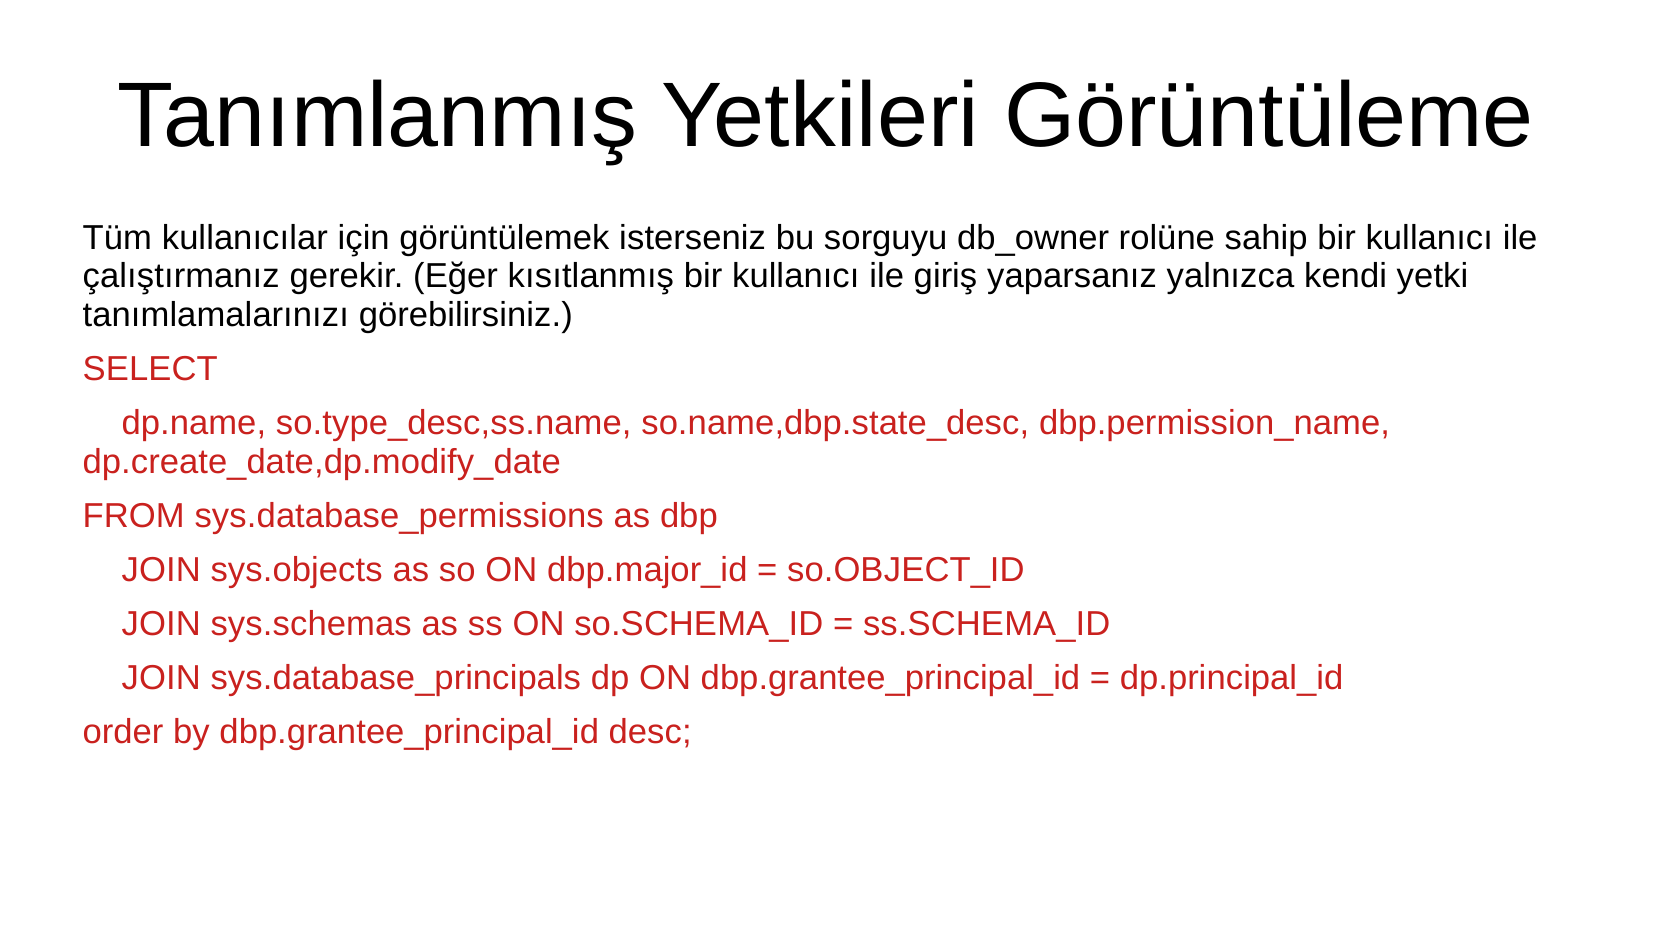

# Tanımlanmış Yetkileri Görüntüleme
Tüm kullanıcılar için görüntülemek isterseniz bu sorguyu db_owner rolüne sahip bir kullanıcı ile çalıştırmanız gerekir. (Eğer kısıtlanmış bir kullanıcı ile giriş yaparsanız yalnızca kendi yetki tanımlamalarınızı görebilirsiniz.)
SELECT
 dp.name, so.type_desc,ss.name, so.name,dbp.state_desc, dbp.permission_name, dp.create_date,dp.modify_date
FROM sys.database_permissions as dbp
 JOIN sys.objects as so ON dbp.major_id = so.OBJECT_ID
 JOIN sys.schemas as ss ON so.SCHEMA_ID = ss.SCHEMA_ID
 JOIN sys.database_principals dp ON dbp.grantee_principal_id = dp.principal_id
order by dbp.grantee_principal_id desc;